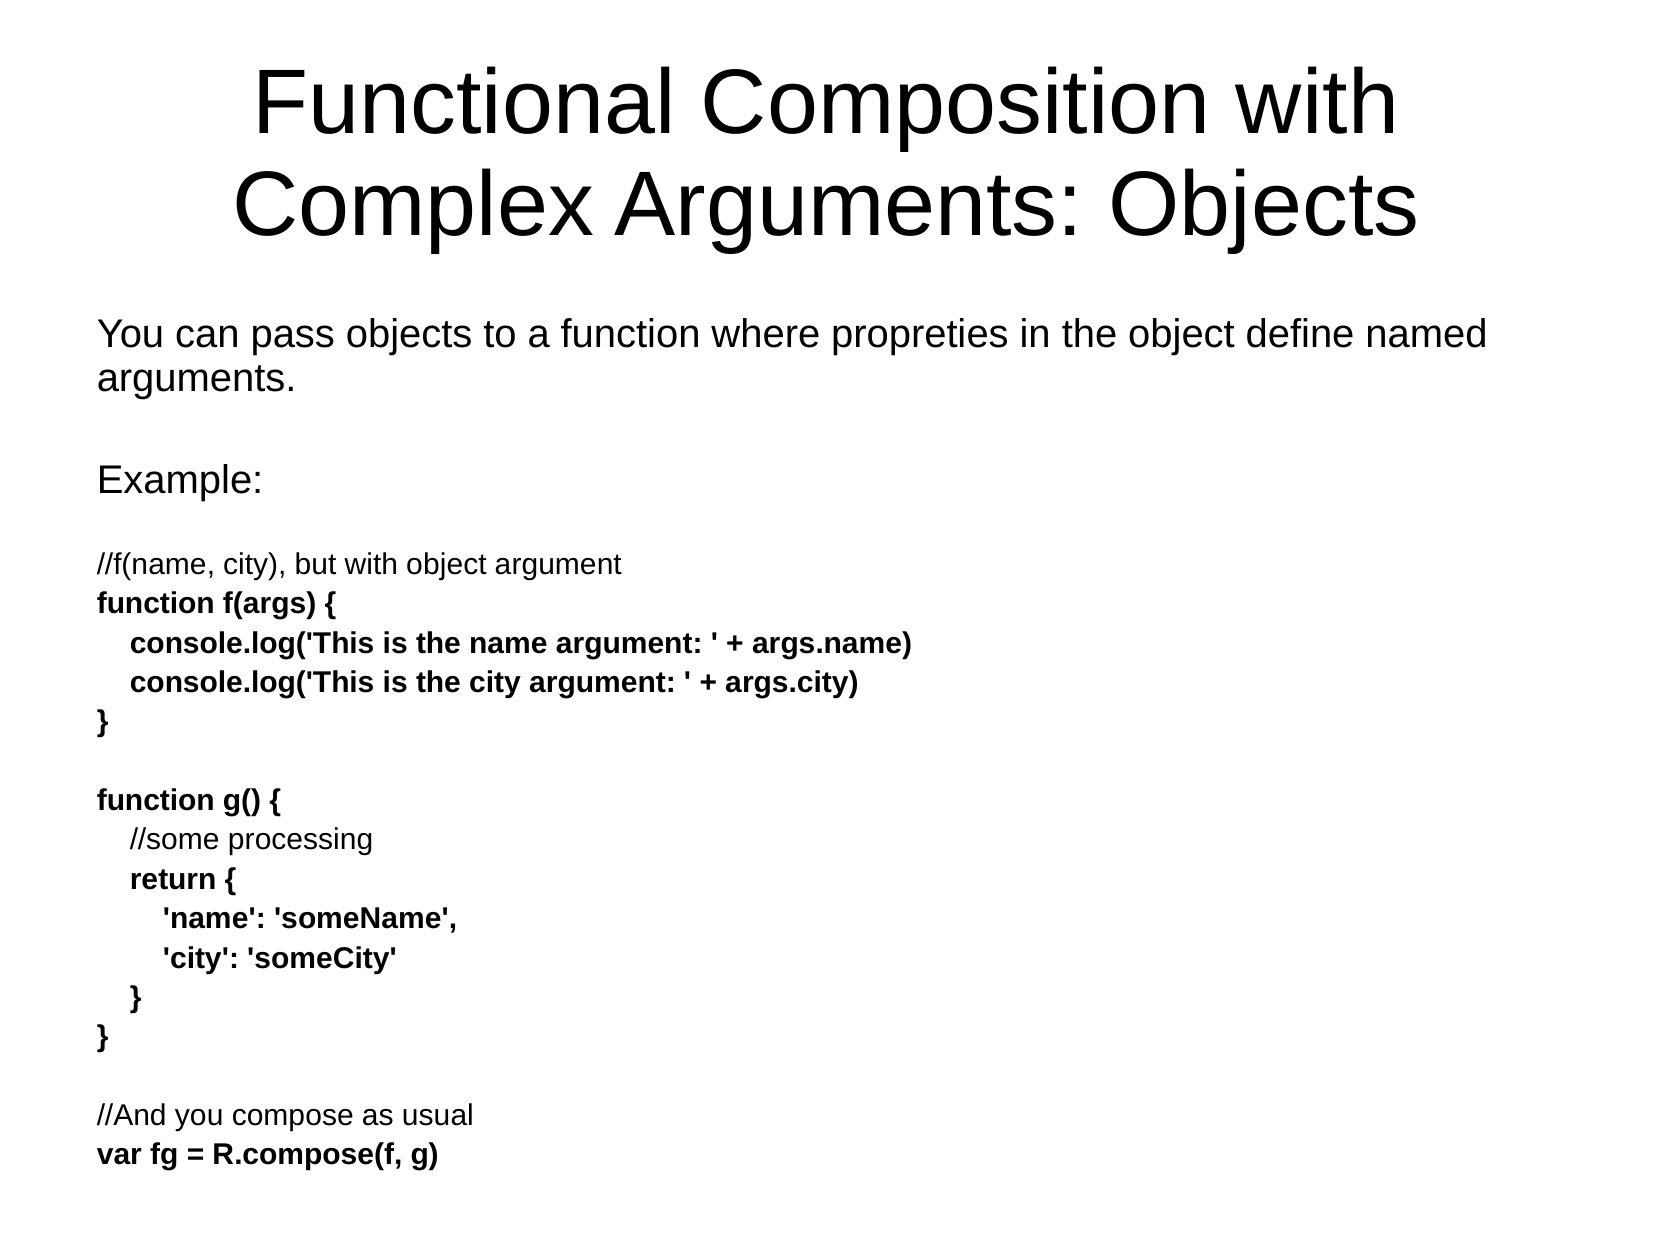

# Functional Composition with Complex Arguments: Objects
You can pass objects to a function where propreties in the object define named arguments.
Example:
//f(name, city), but with object argument
function f(args) {
 console.log('This is the name argument: ' + args.name)
 console.log('This is the city argument: ' + args.city)
}
function g() {
 //some processing
 return {
 'name': 'someName',
 'city': 'someCity'
 }
}
//And you compose as usual
var fg = R.compose(f, g)